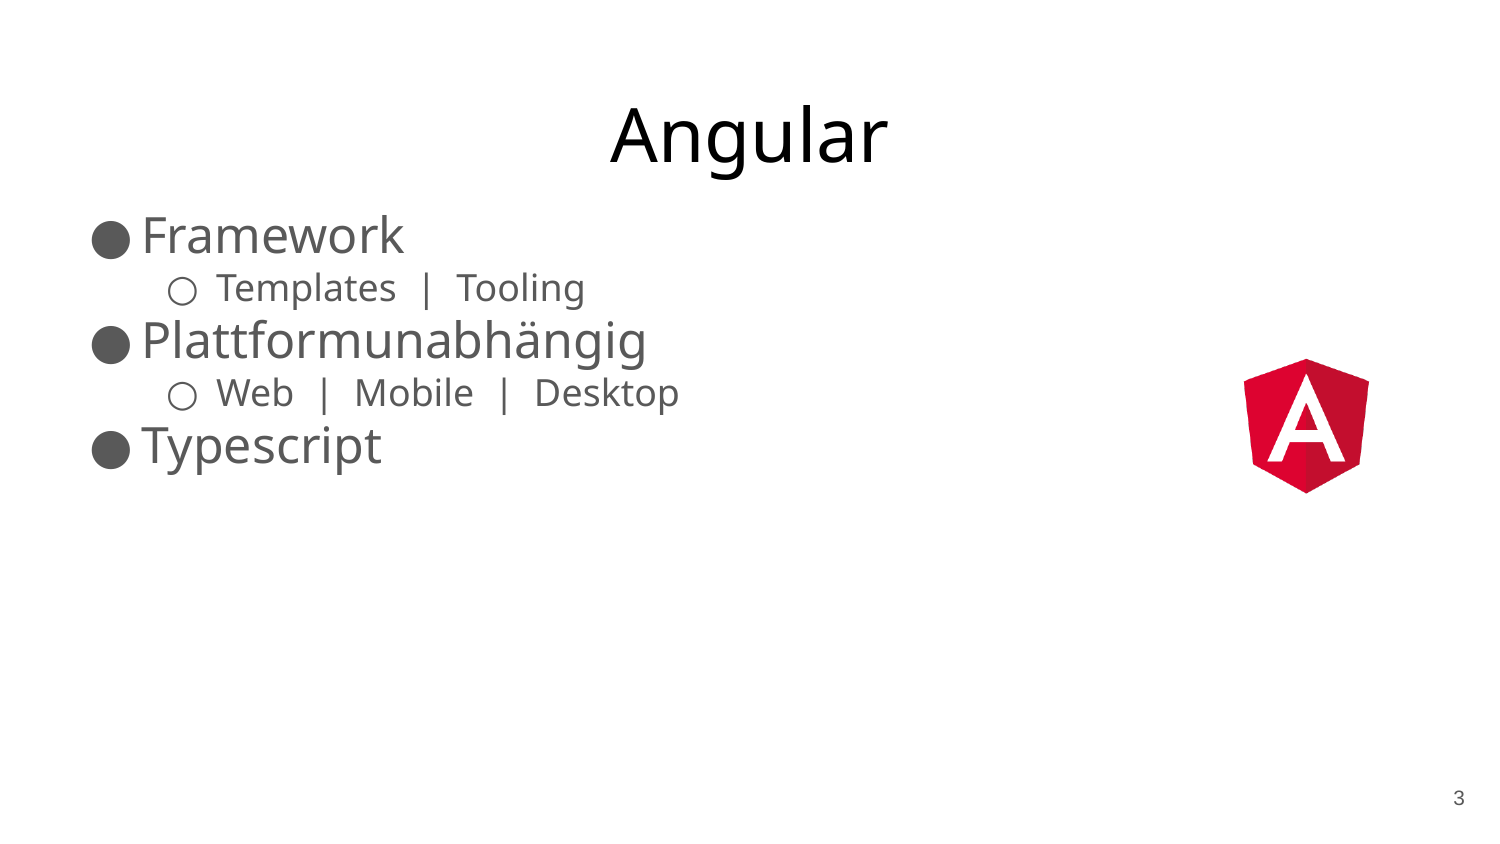

# Angular
Framework
Templates | Tooling
Plattformunabhängig
Web | Mobile | Desktop
Typescript